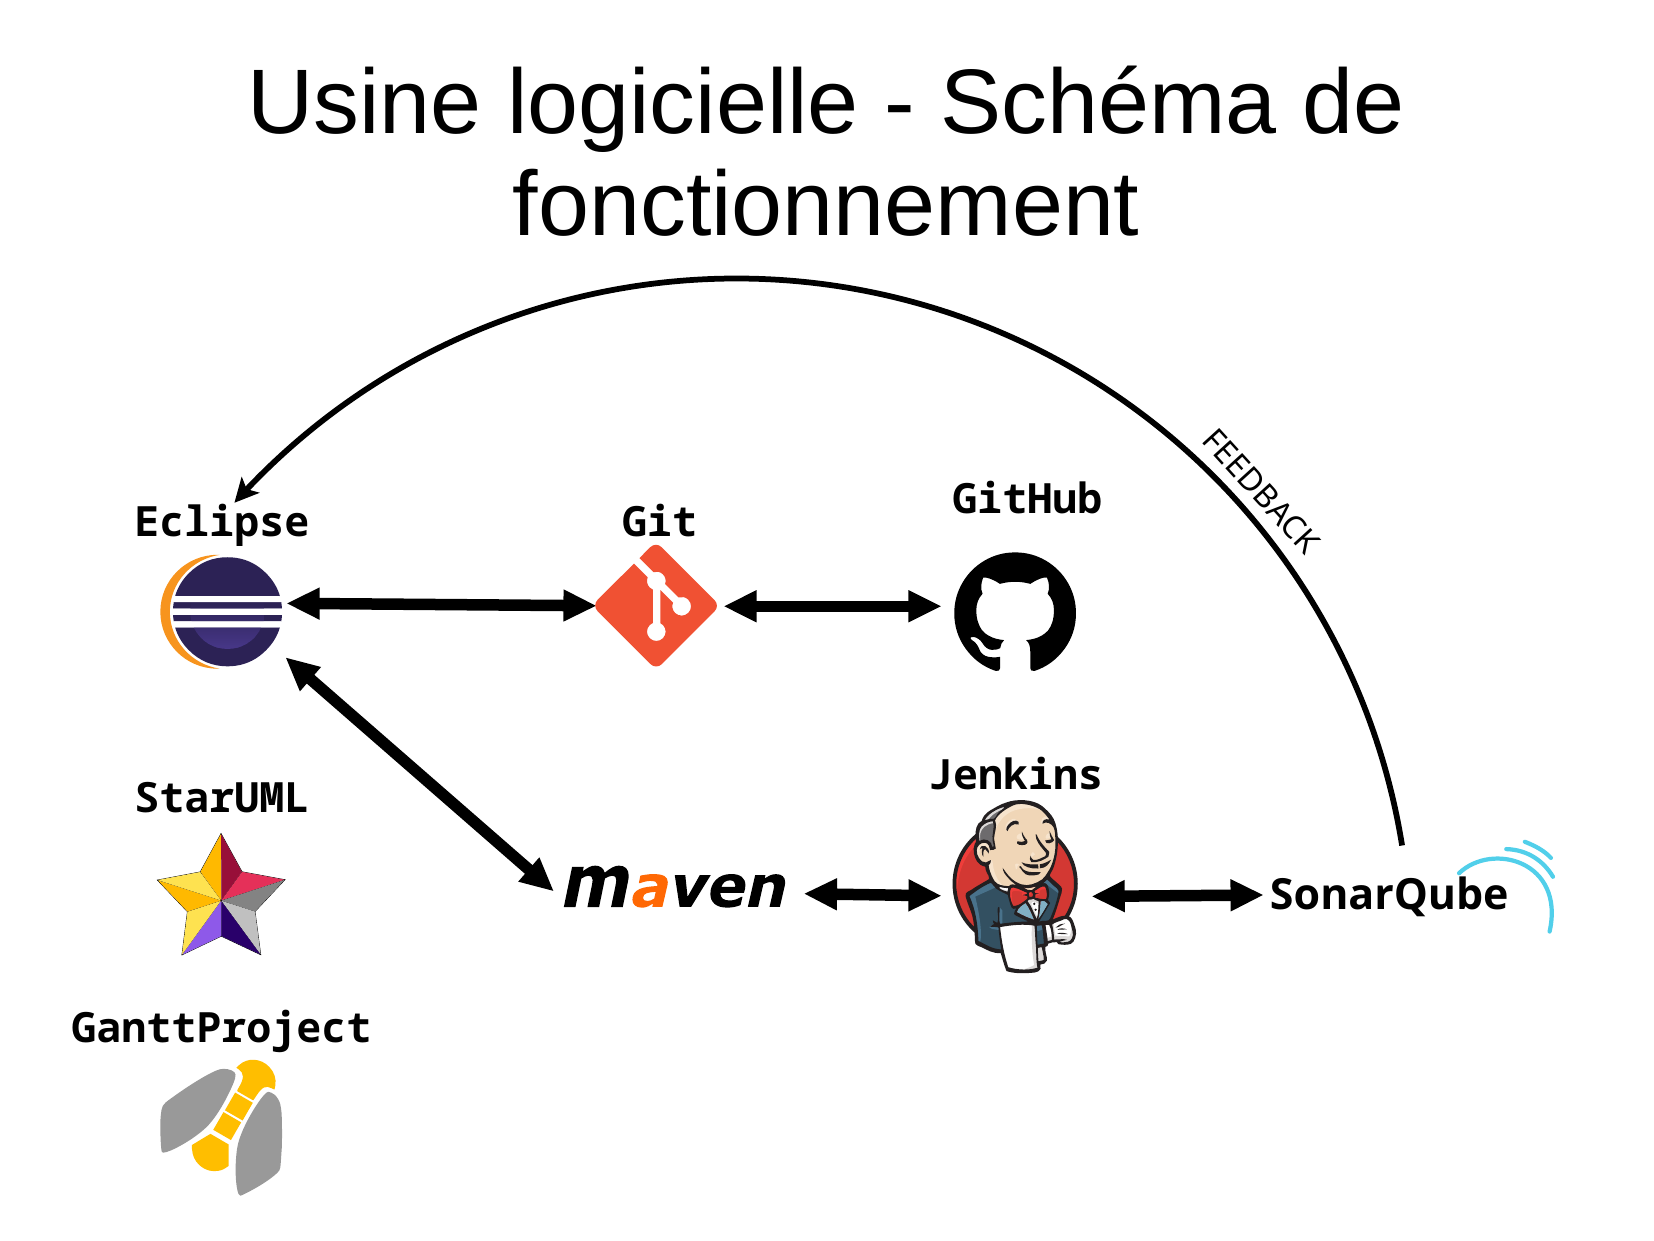

# Usine logicielle - Schéma de fonctionnement